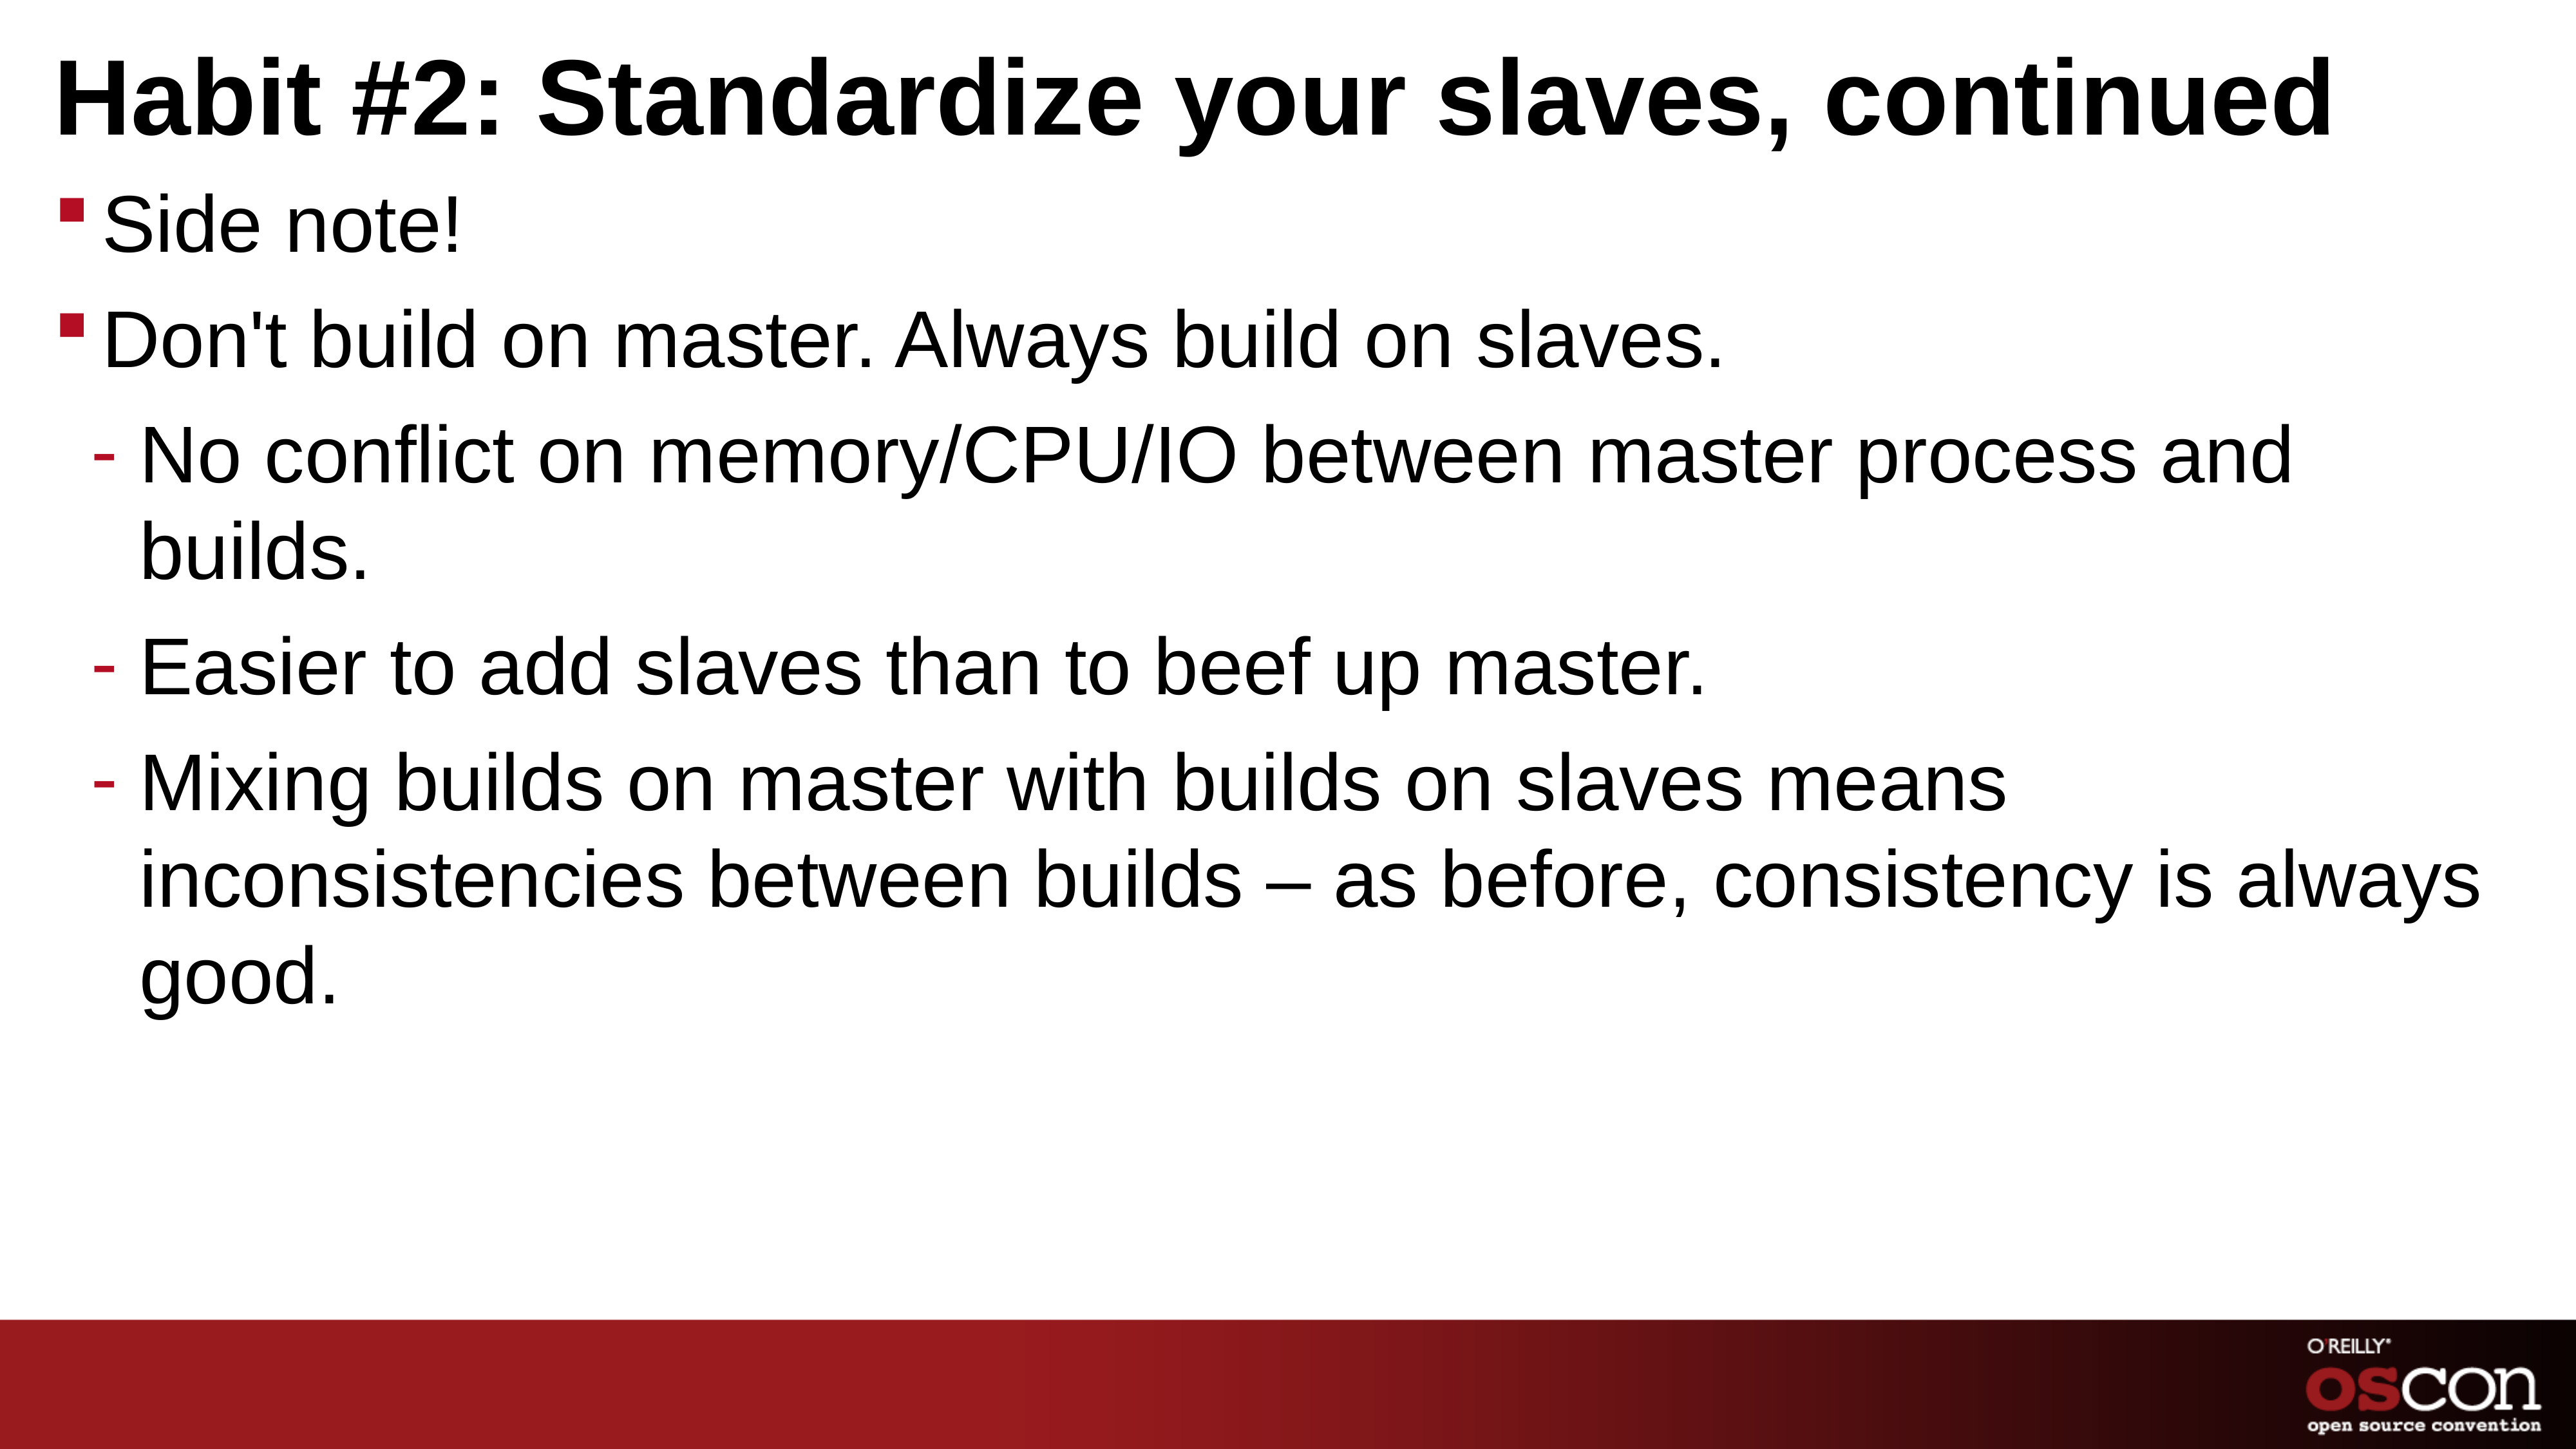

# Habit #2: Standardize your slaves, continued
Side note!
Don't build on master. Always build on slaves.
No conflict on memory/CPU/IO between master process and builds.
Easier to add slaves than to beef up master.
Mixing builds on master with builds on slaves means inconsistencies between builds – as before, consistency is always good.